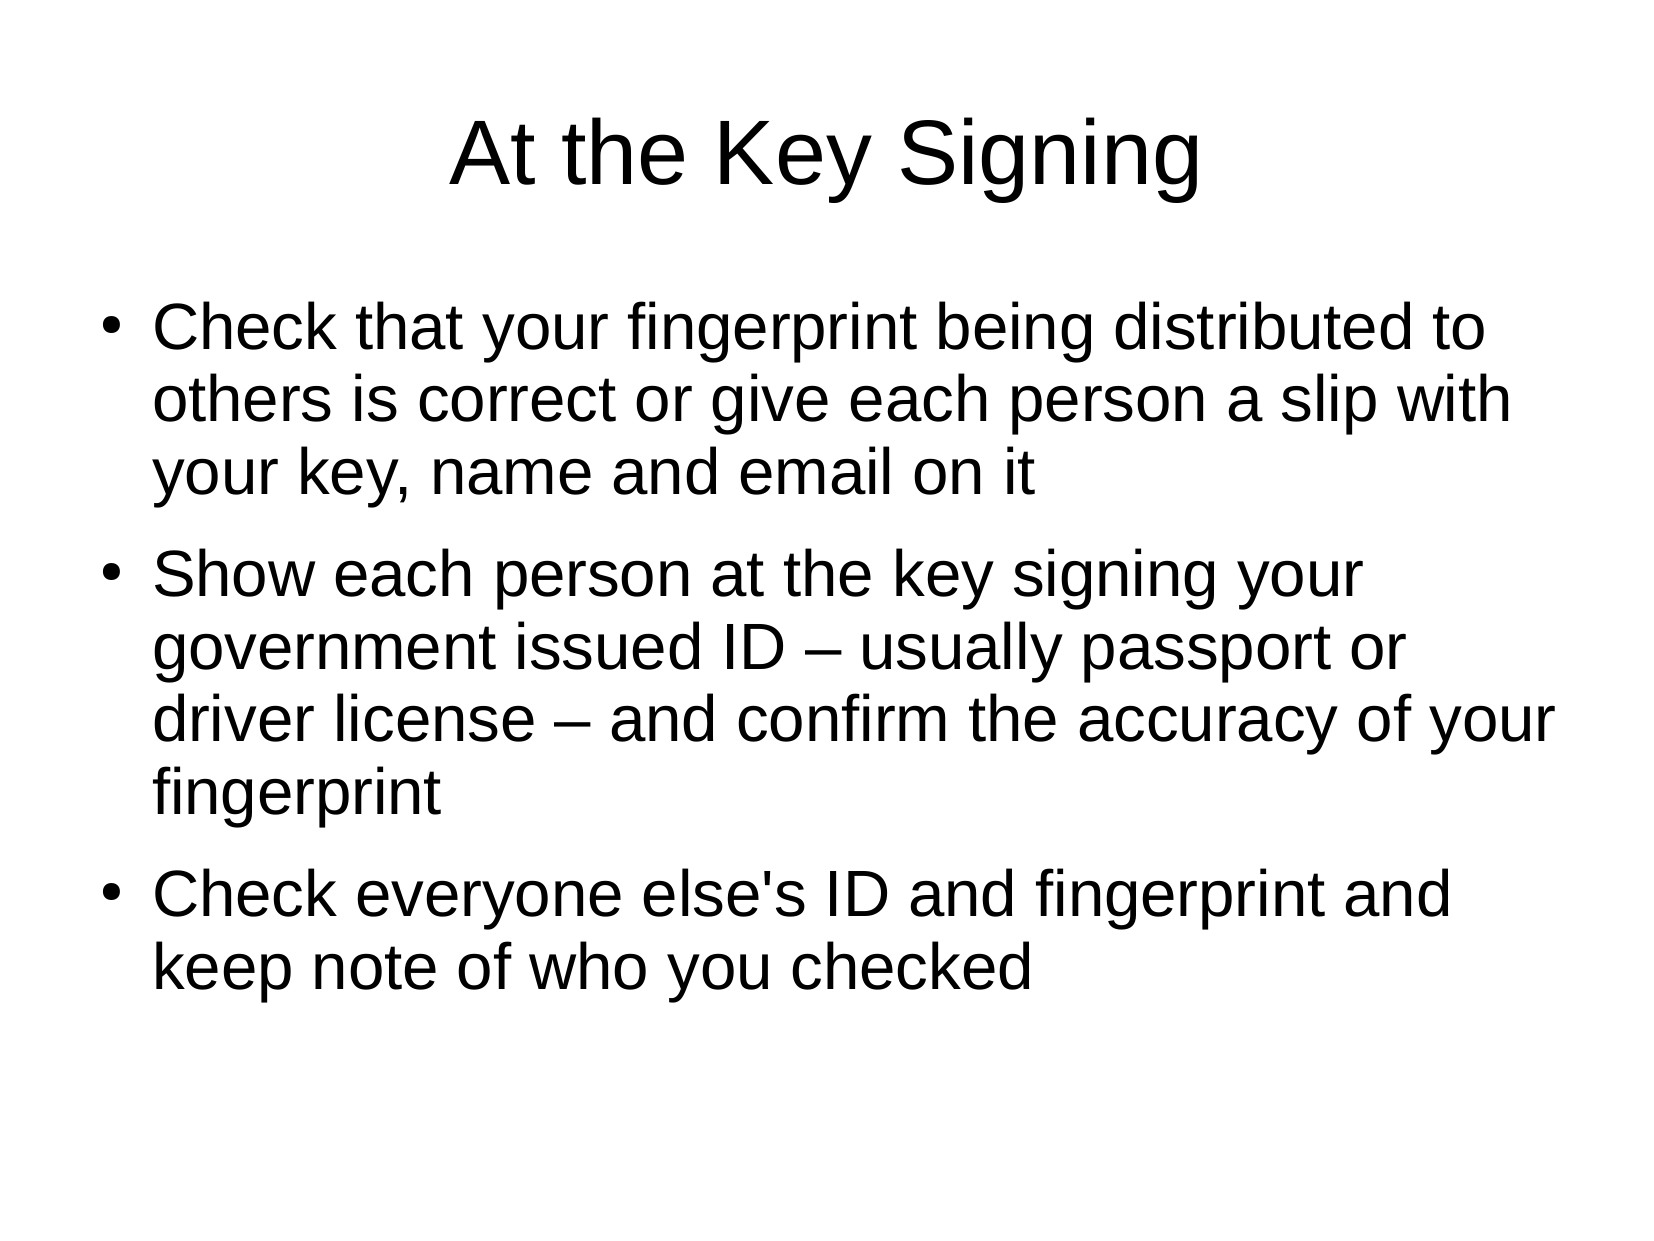

# At the Key Signing
Check that your fingerprint being distributed to others is correct or give each person a slip with your key, name and email on it
Show each person at the key signing your government issued ID – usually passport or driver license – and confirm the accuracy of your fingerprint
Check everyone else's ID and fingerprint and keep note of who you checked